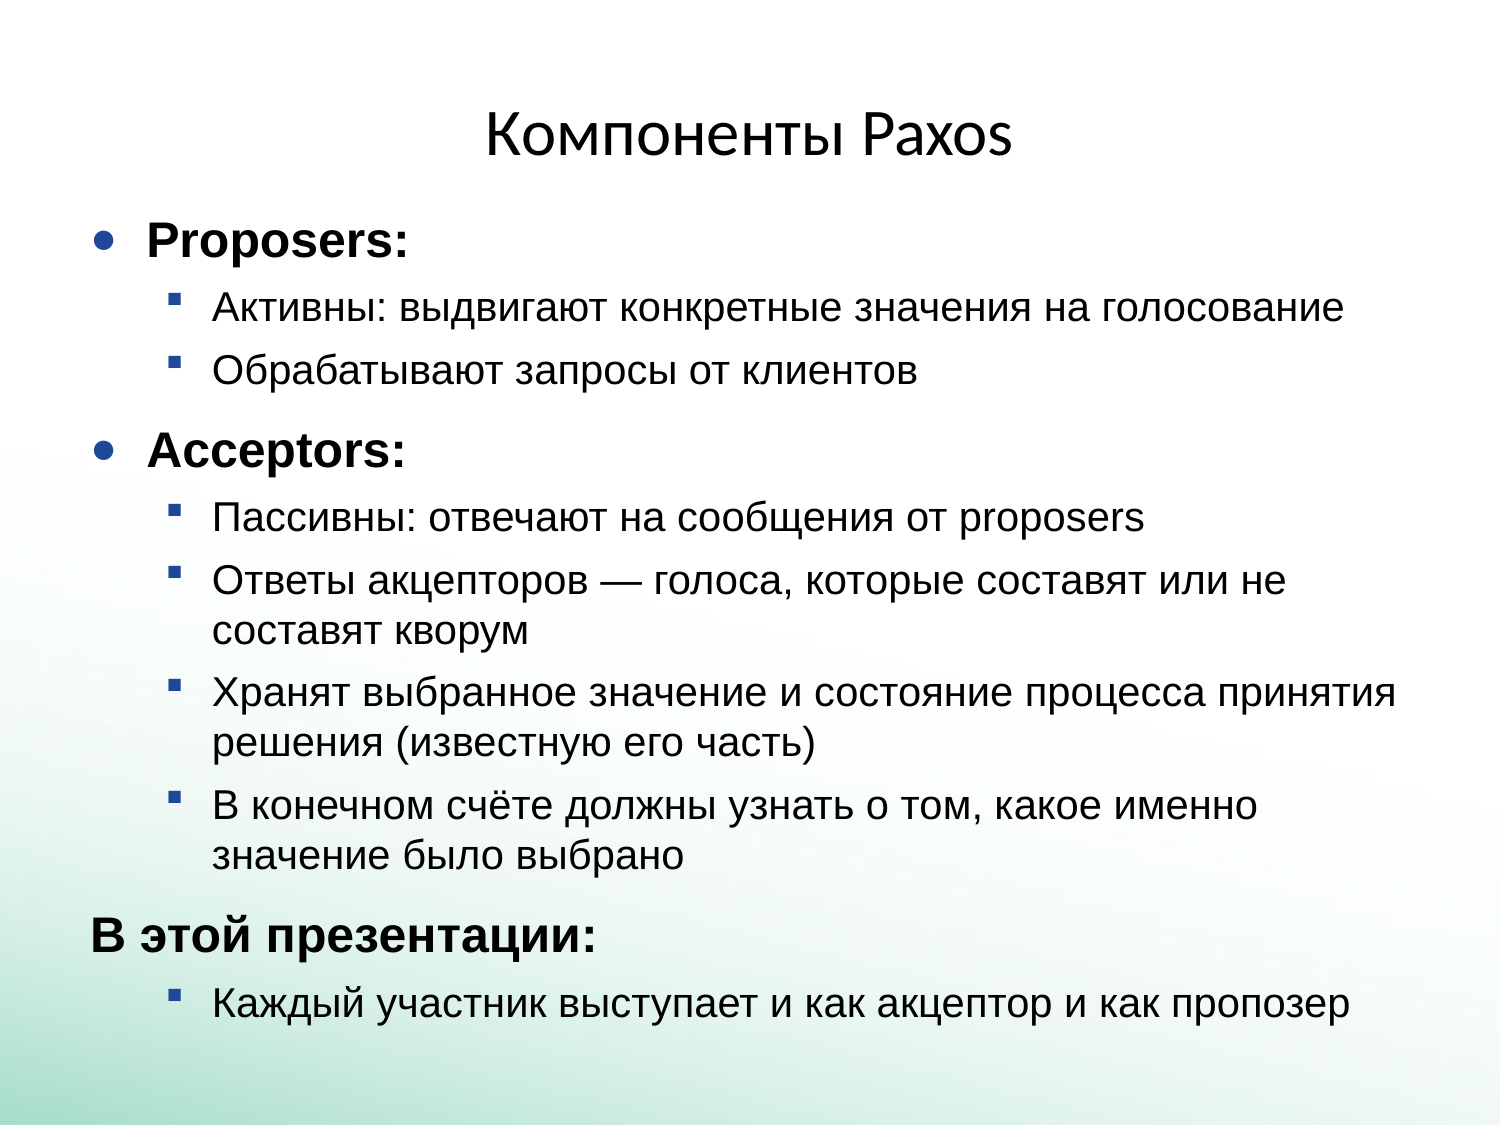

Компоненты Paxos
# Proposers:
Активны: выдвигают конкретные значения на голосование
Обрабатывают запросы от клиентов
Acceptors:
Пассивны: отвечают на сообщения от proposers
Ответы акцепторов — голоса, которые составят или не составят кворум
Хранят выбранное значение и состояние процесса принятия решения (известную его часть)
В конечном счёте должны узнать о том, какое именно значение было выбрано
В этой презентации:
Каждый участник выступает и как акцептор и как пропозер